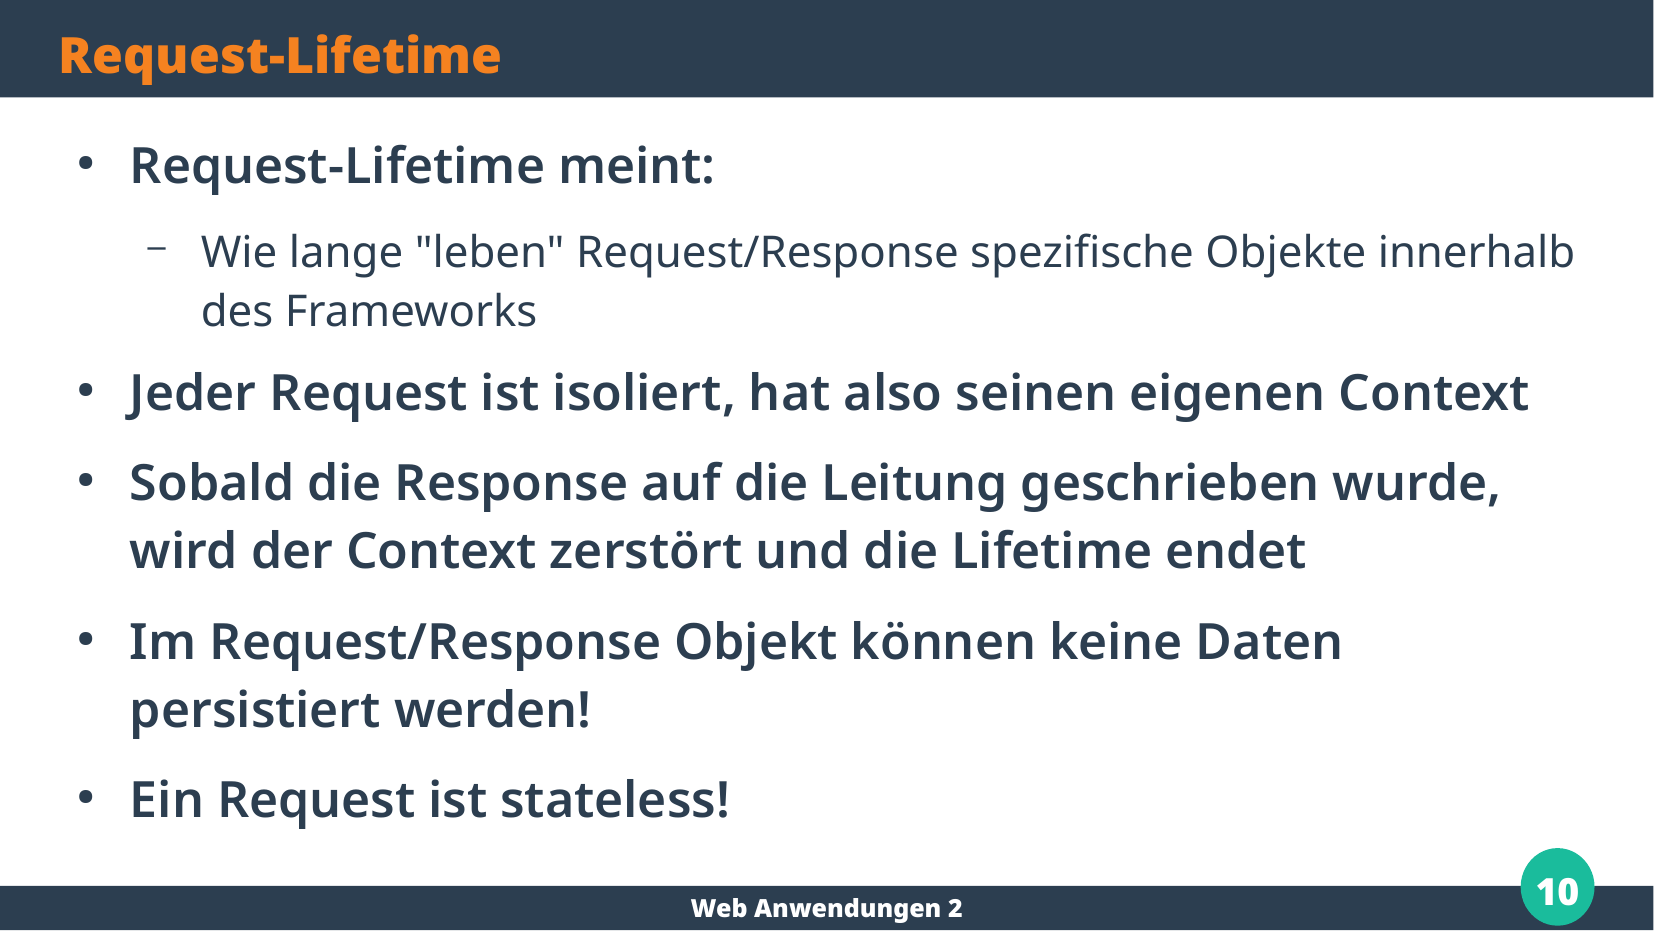

# Request-Lifetime
Request-Lifetime meint:
Wie lange "leben" Request/Response spezifische Objekte innerhalb des Frameworks
Jeder Request ist isoliert, hat also seinen eigenen Context
Sobald die Response auf die Leitung geschrieben wurde, wird der Context zerstört und die Lifetime endet
Im Request/Response Objekt können keine Daten persistiert werden!
Ein Request ist stateless!
10